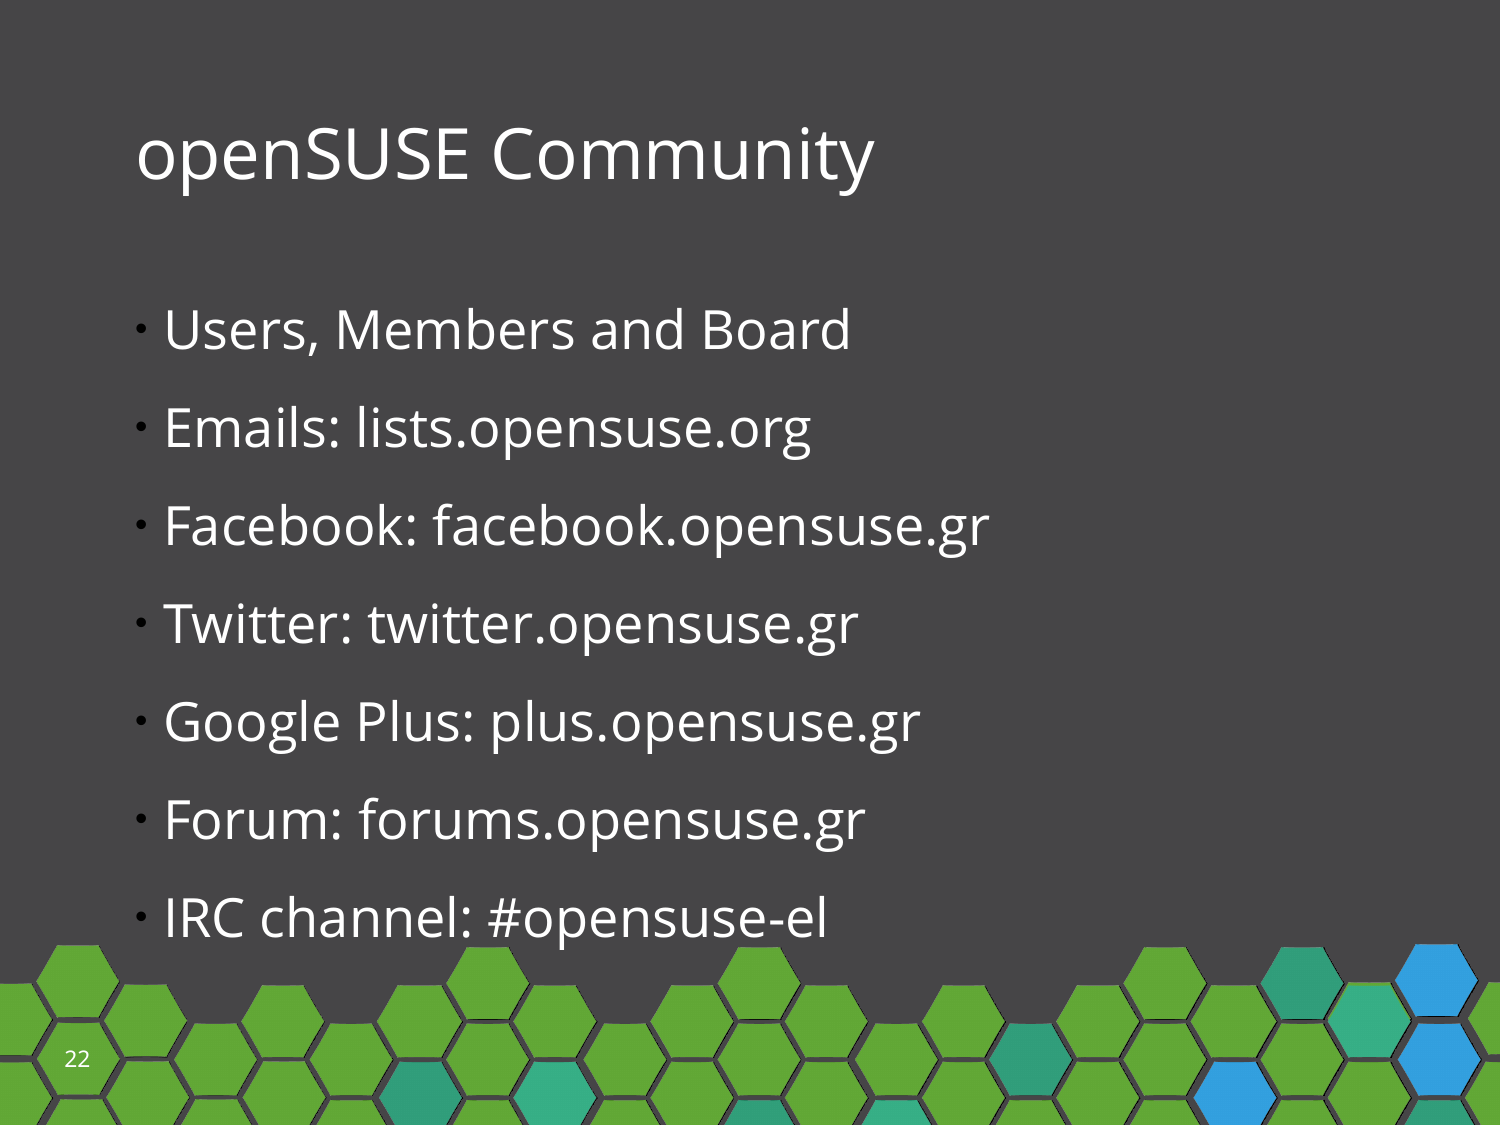

# openSUSE Community
Users, Members and Board
Emails: lists.opensuse.org
Facebook: facebook.opensuse.gr
Twitter: twitter.opensuse.gr
Google Plus: plus.opensuse.gr
Forum: forums.opensuse.gr
IRC channel: #opensuse-el